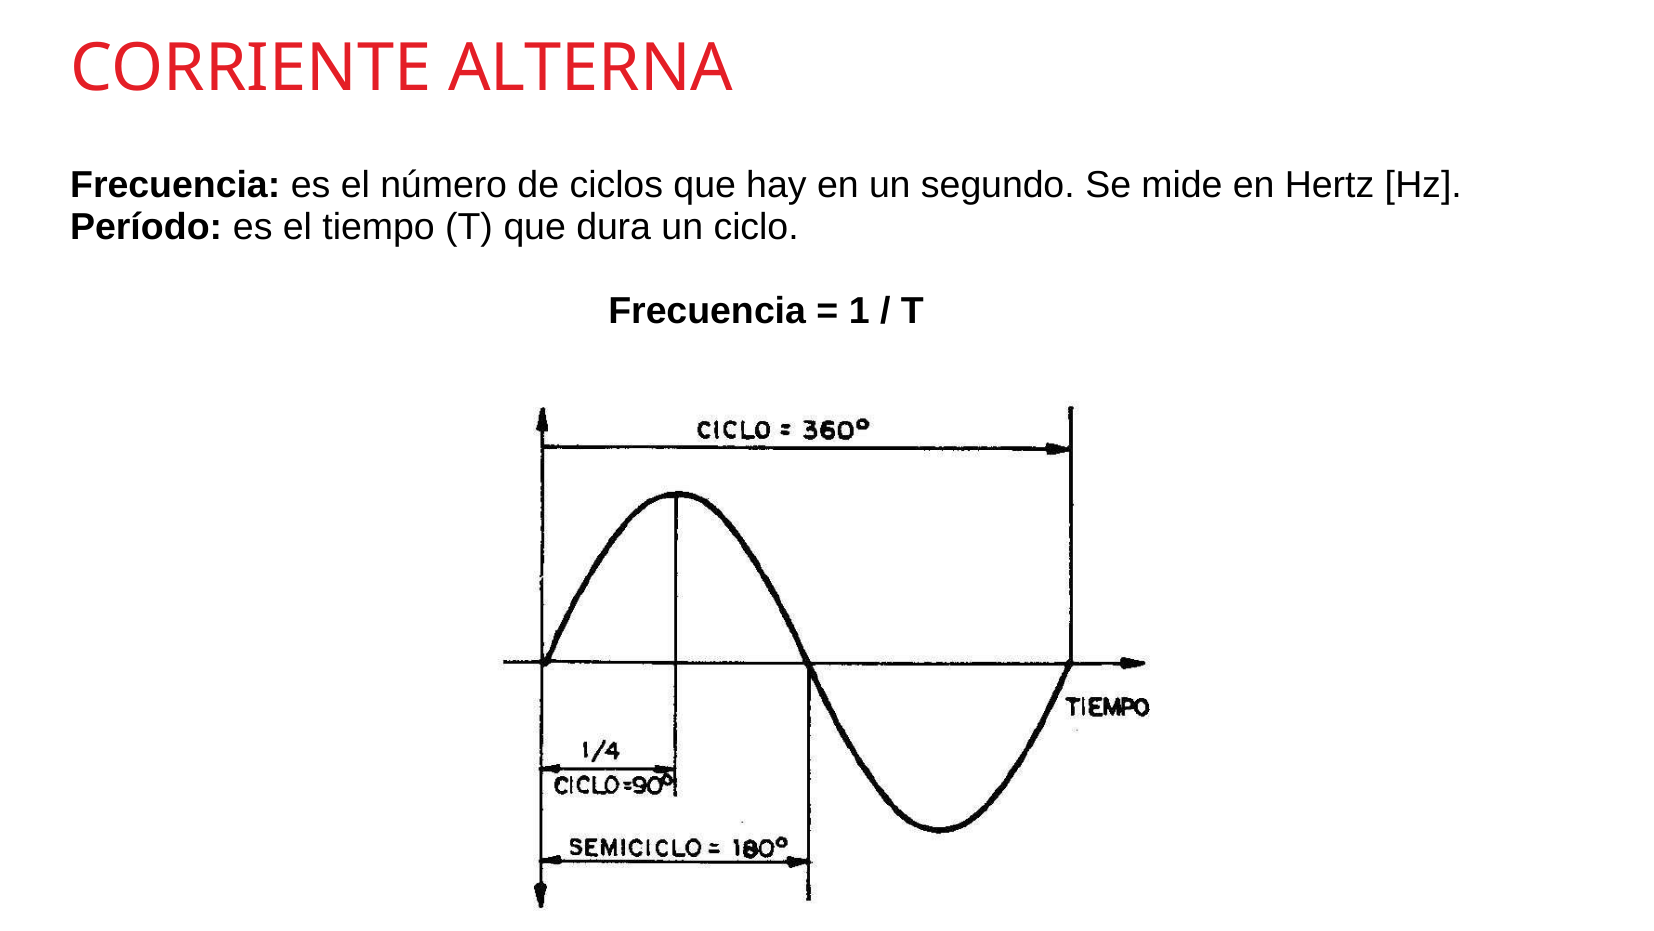

# CORRIENTE ALTERNA
Frecuencia: es el número de ciclos que hay en un segundo. Se mide en Hertz [Hz].
Período: es el tiempo (T) que dura un ciclo.
Frecuencia = 1 / T